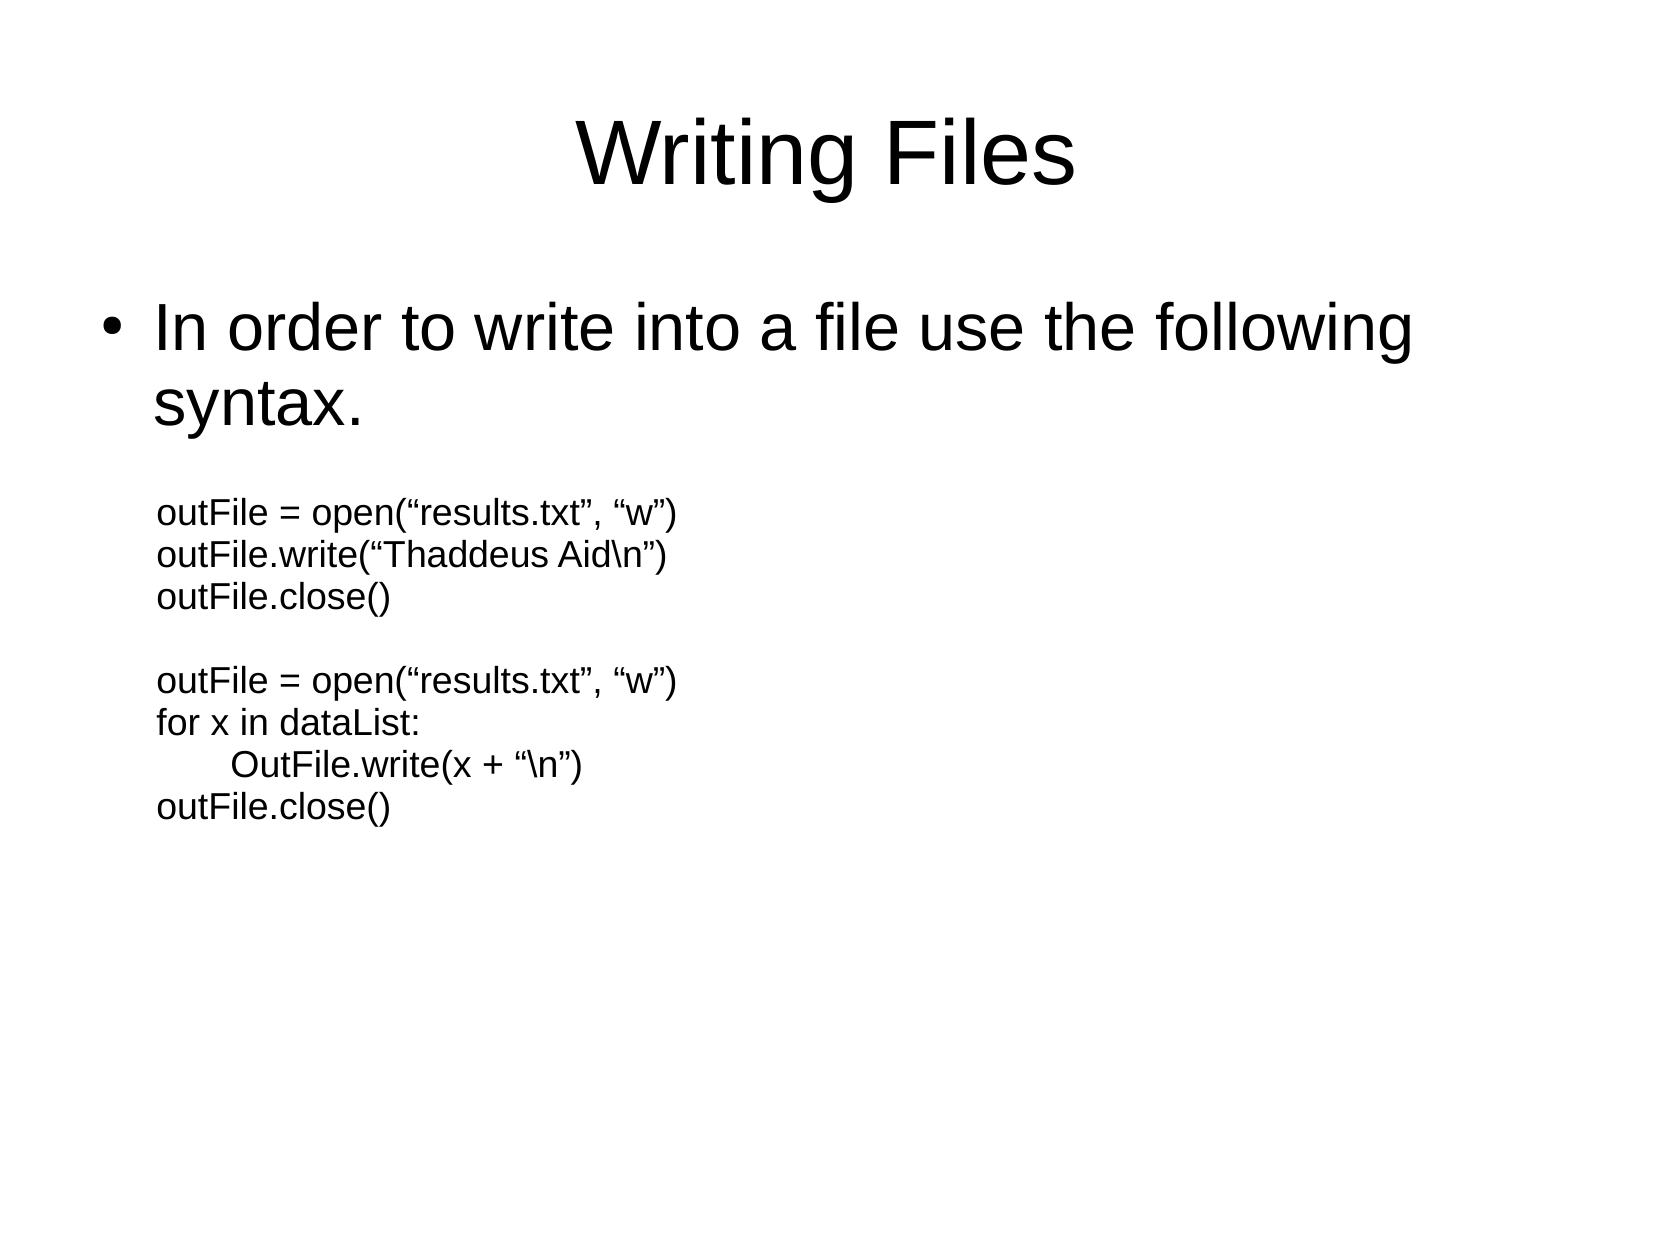

# Writing Files
In order to write into a file use the following syntax.
outFile = open(“results.txt”, “w”)
outFile.write(“Thaddeus Aid\n”)
outFile.close()
outFile = open(“results.txt”, “w”)
for x in dataList:
	OutFile.write(x + “\n”)
outFile.close()